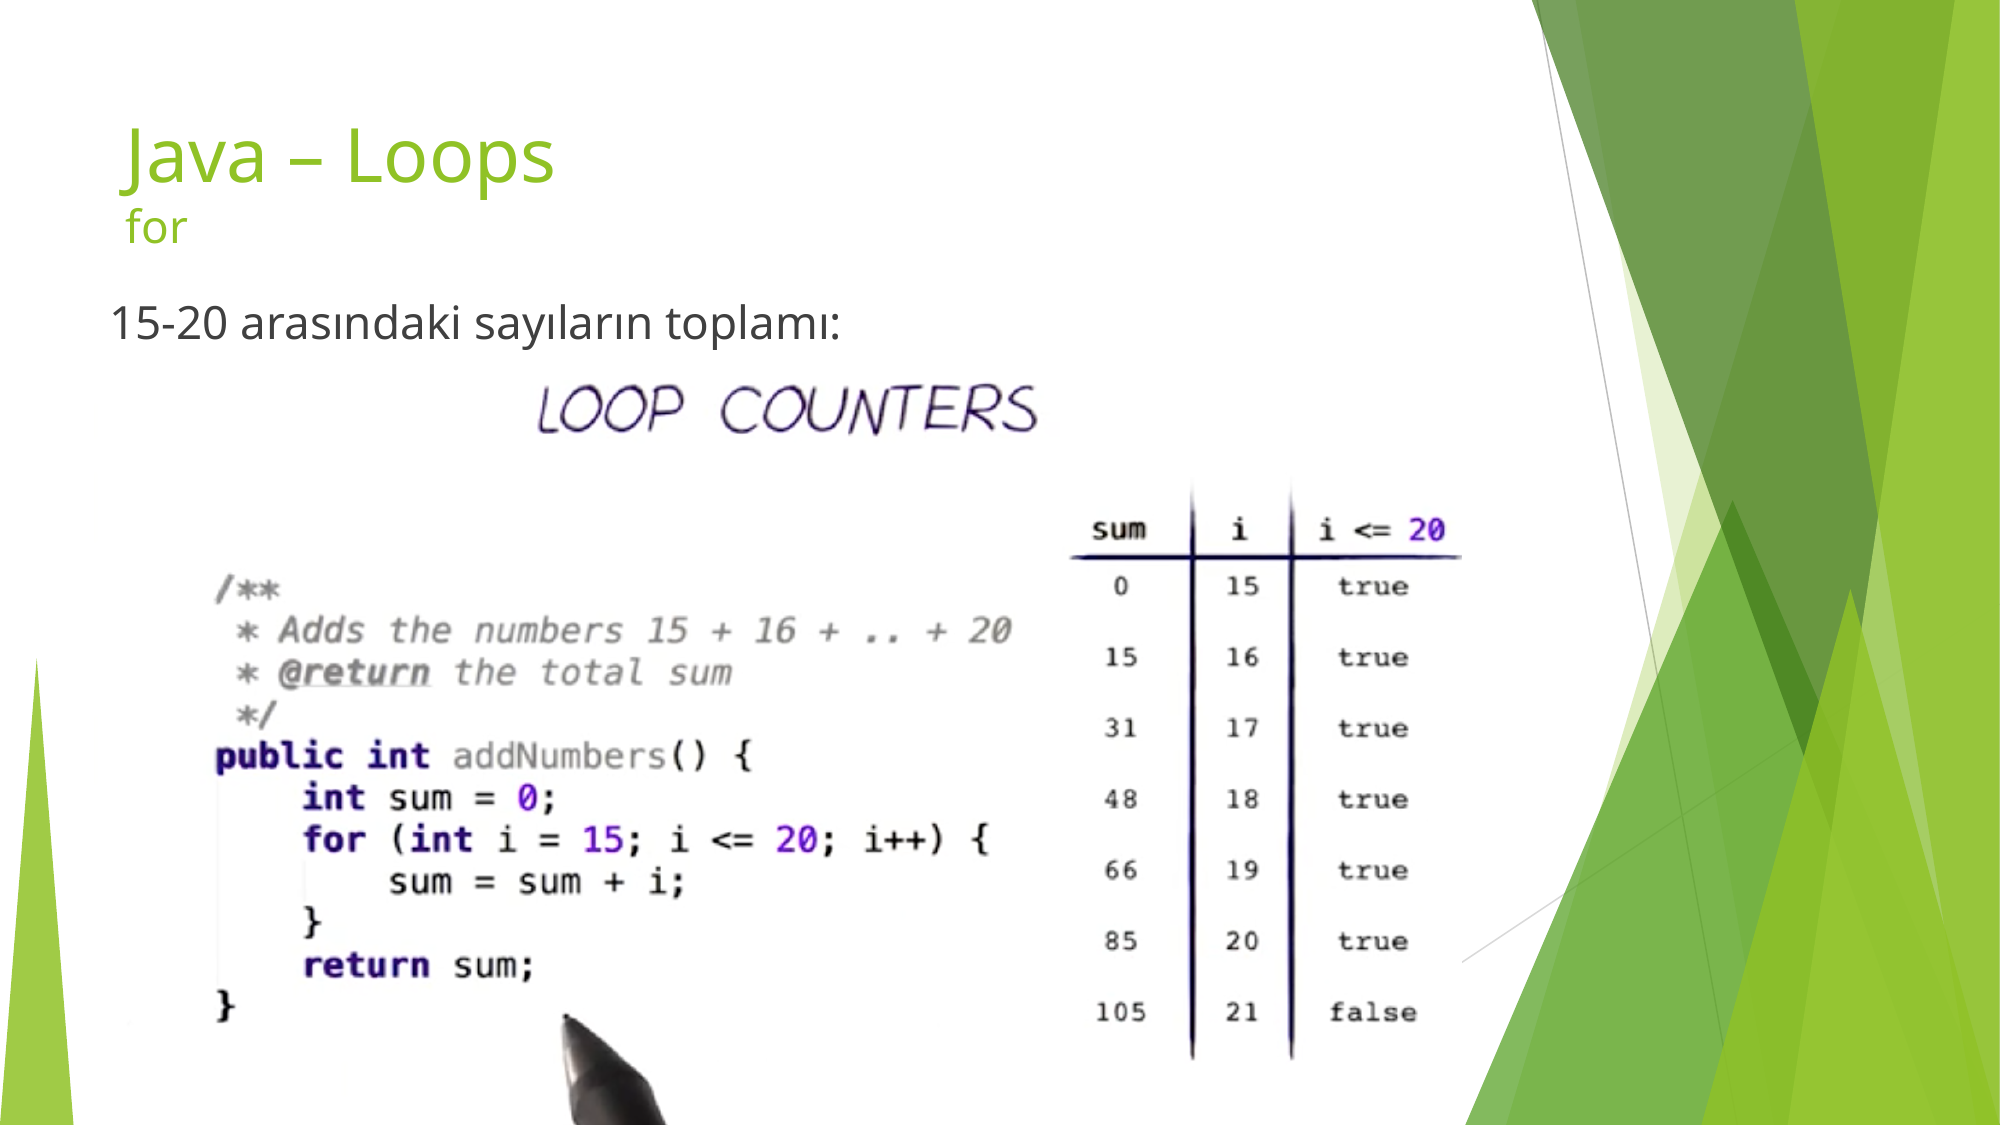

# Java – Loops for
15-20 arasındaki sayıların toplamı: